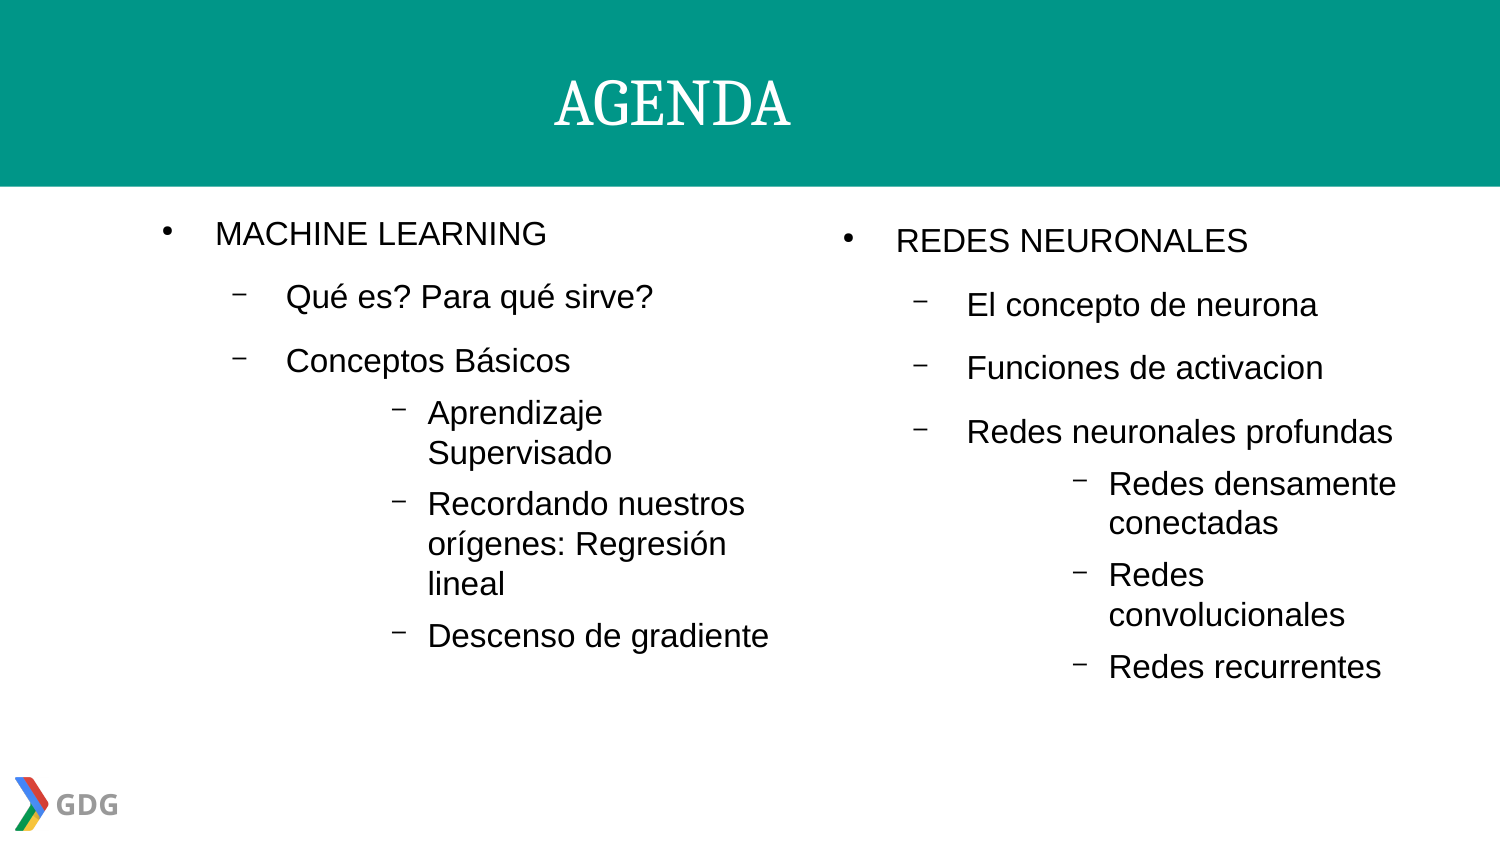

AGENDA
REDES NEURONALES
El concepto de neurona
Funciones de activacion
Redes neuronales profundas
Redes densamente conectadas
Redes convolucionales
Redes recurrentes
# MACHINE LEARNING
Qué es? Para qué sirve?
Conceptos Básicos
Aprendizaje Supervisado
Recordando nuestros orígenes: Regresión lineal
Descenso de gradiente